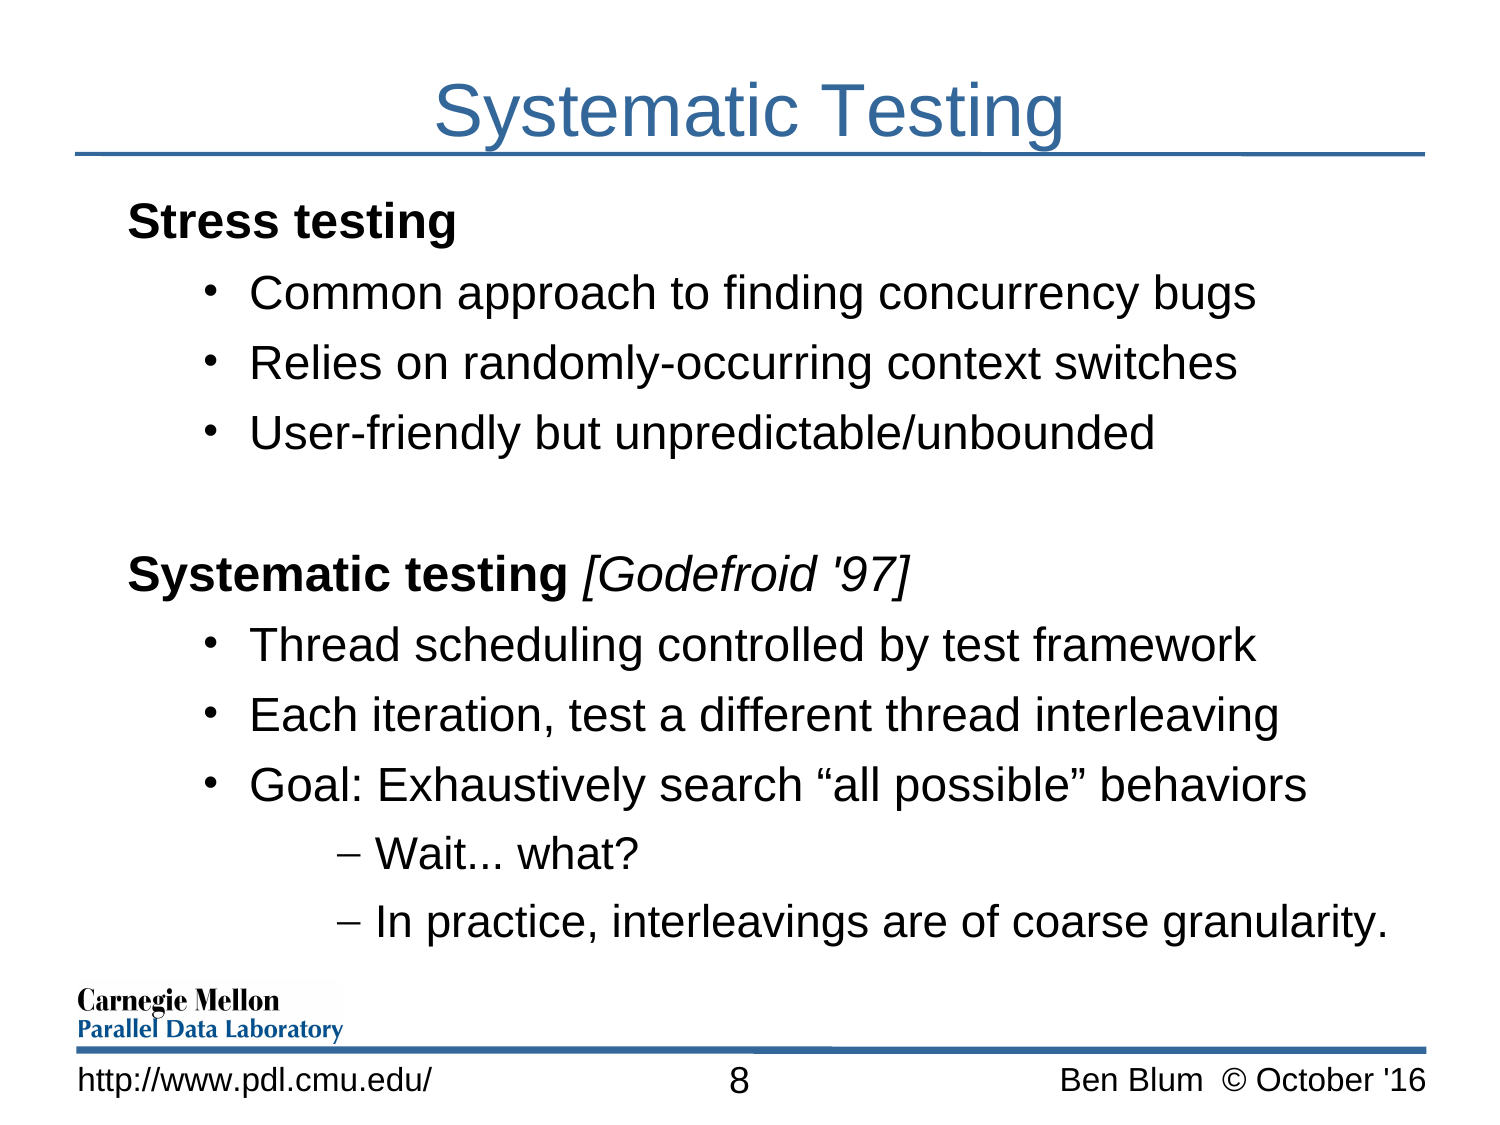

# Systematic Testing
Stress testing
Common approach to finding concurrency bugs
Relies on randomly-occurring context switches
User-friendly but unpredictable/unbounded
Systematic testing [Godefroid '97]
Thread scheduling controlled by test framework
Each iteration, test a different thread interleaving
Goal: Exhaustively search “all possible” behaviors
Wait... what?
In practice, interleavings are of coarse granularity.
8